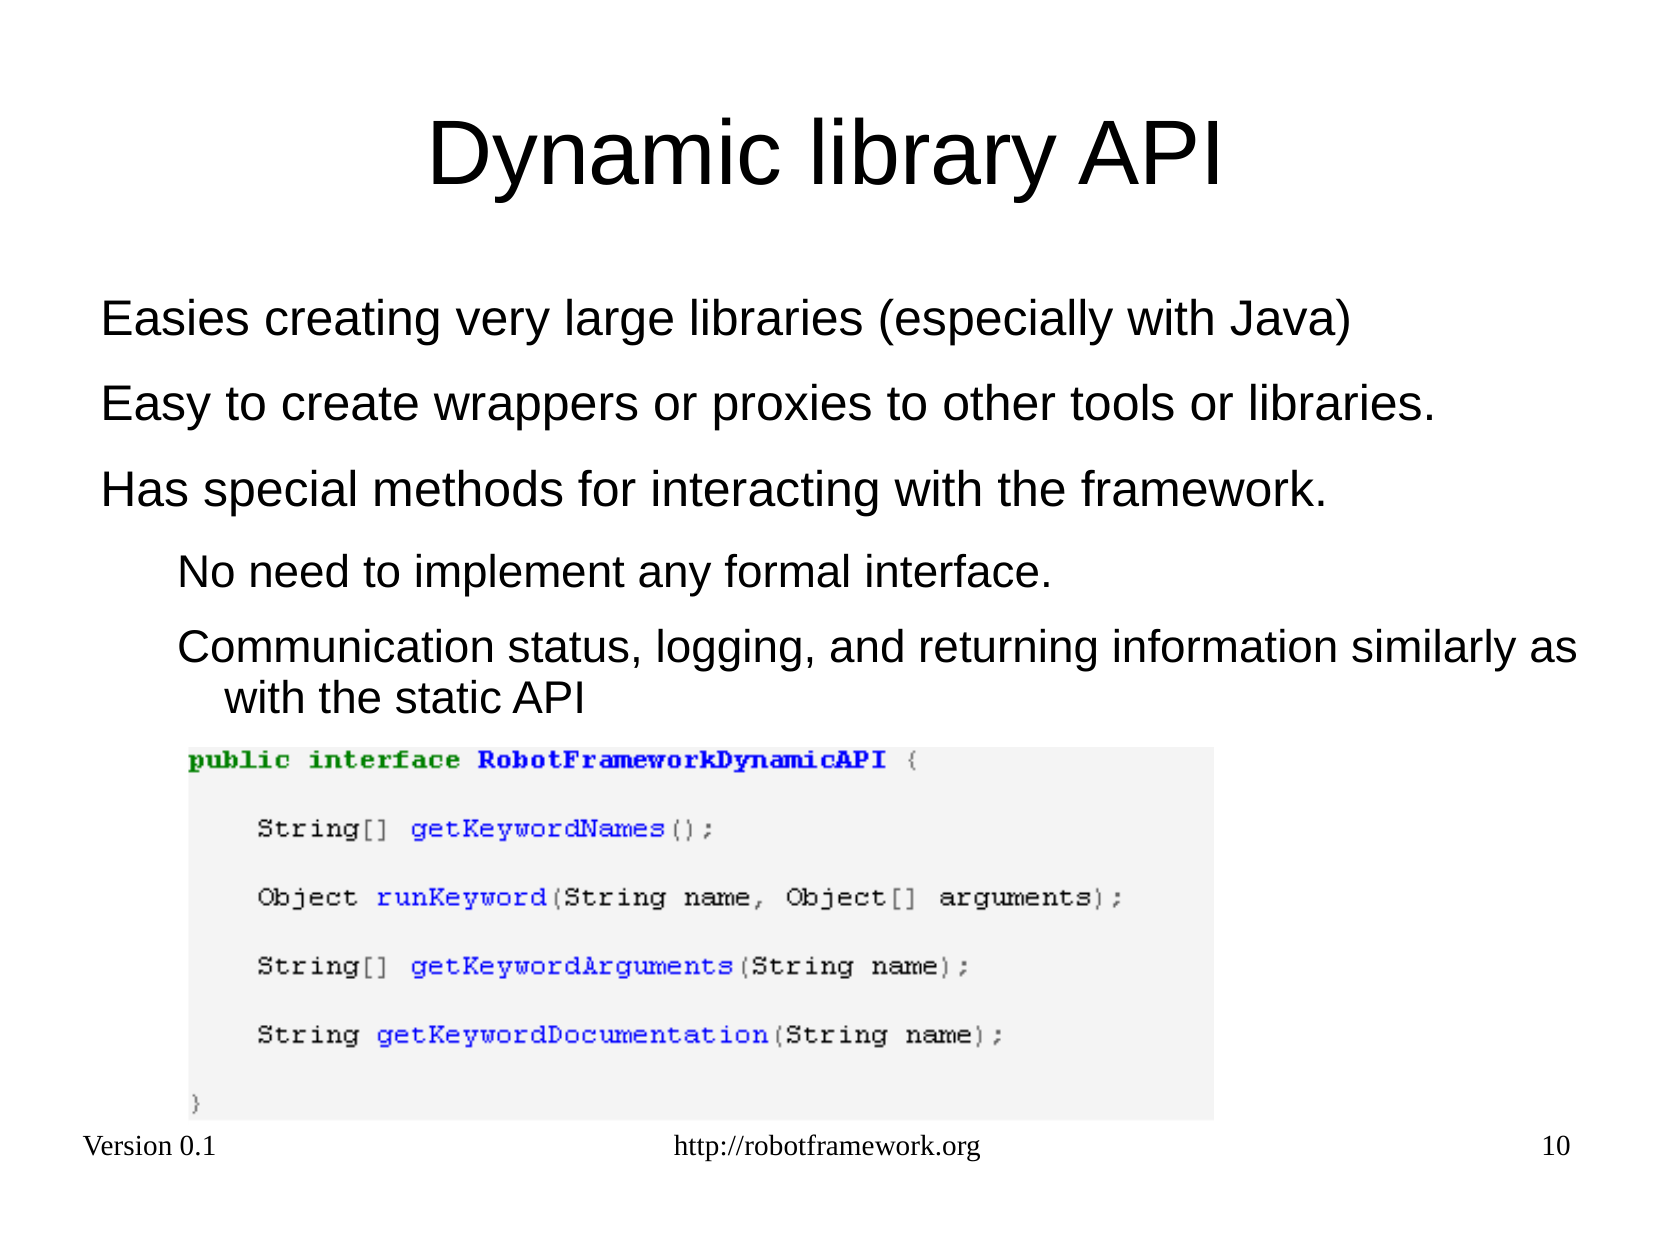

# Dynamic library API
Easies creating very large libraries (especially with Java)
Easy to create wrappers or proxies to other tools or libraries.
Has special methods for interacting with the framework.
No need to implement any formal interface.
Communication status, logging, and returning information similarly as with the static API
Version 0.1
http://robotframework.org
10